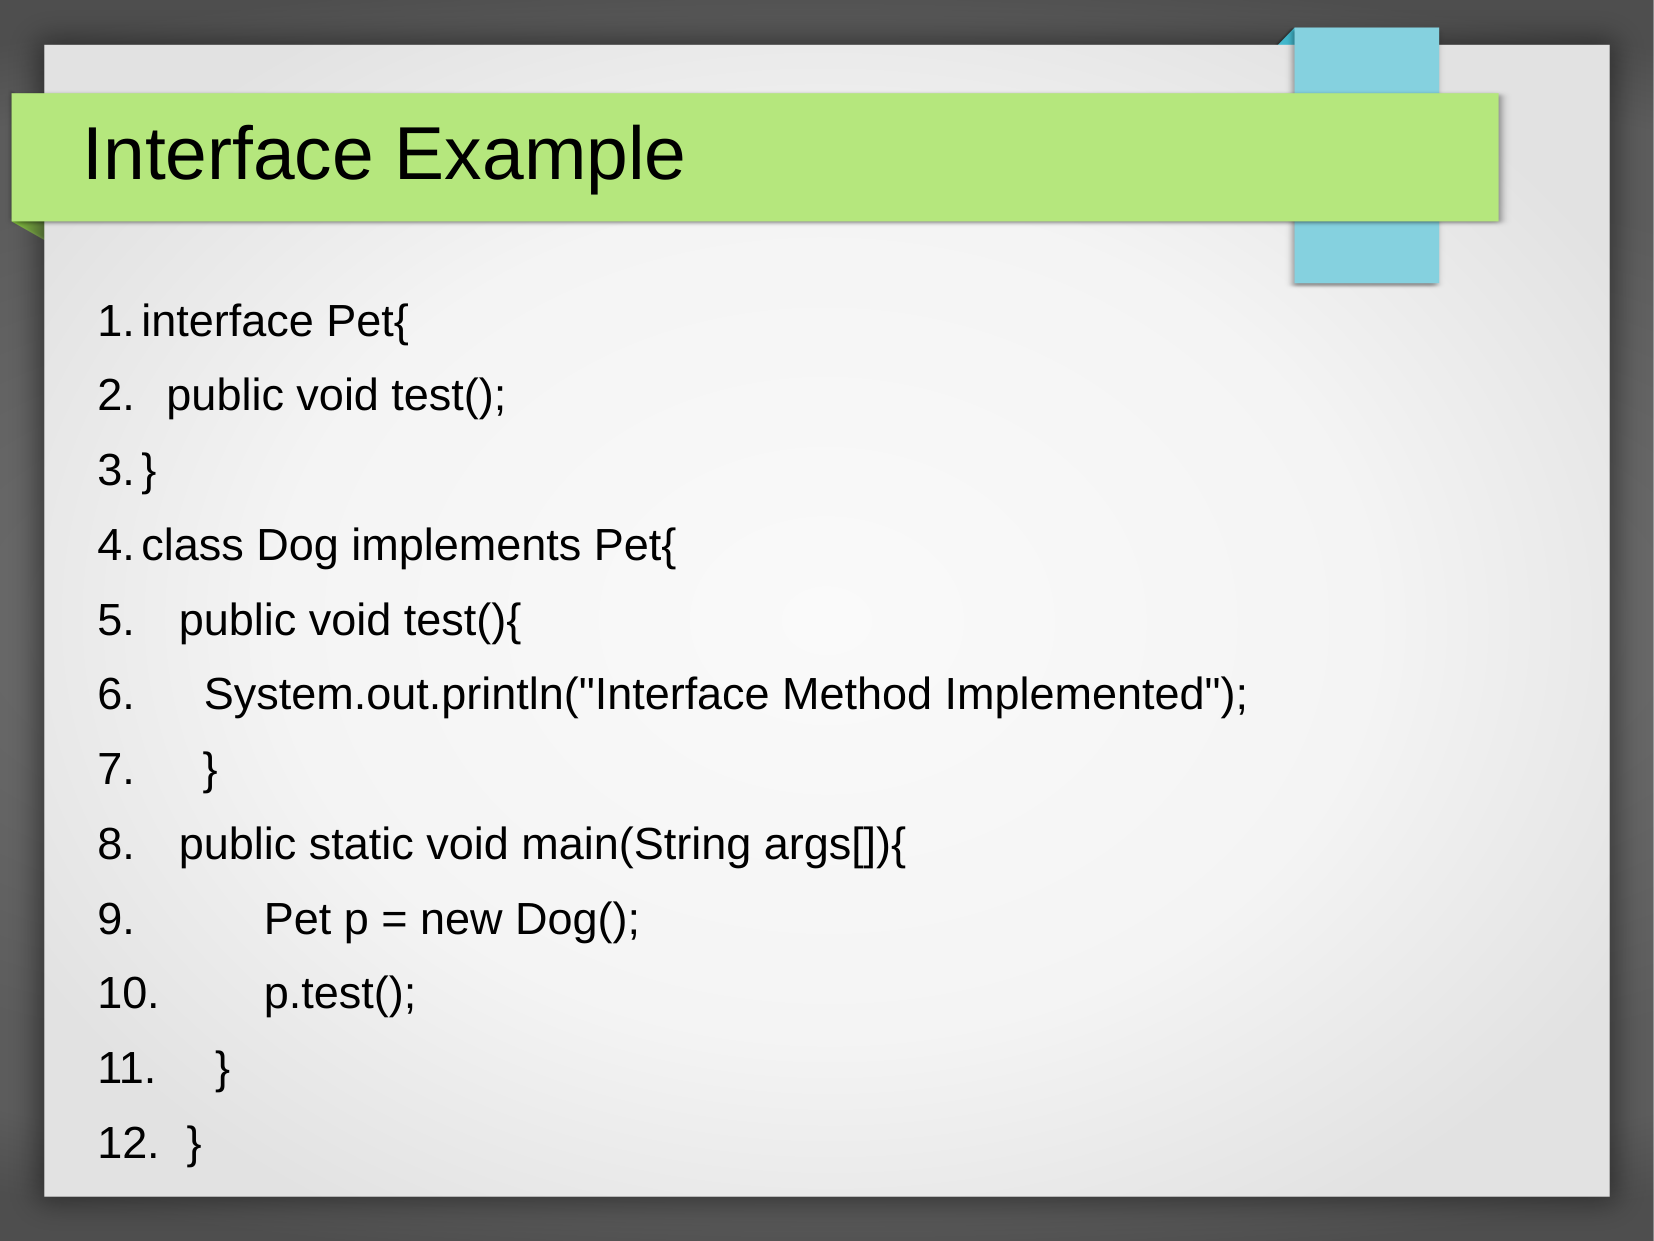

# Interface Example
interface Pet{
 public void test();
}
class Dog implements Pet{
 public void test(){
 System.out.println("Interface Method Implemented");
 	}
 public static void main(String args[]){
 	Pet p = new Dog();
 	p.test();
 	 }
 }